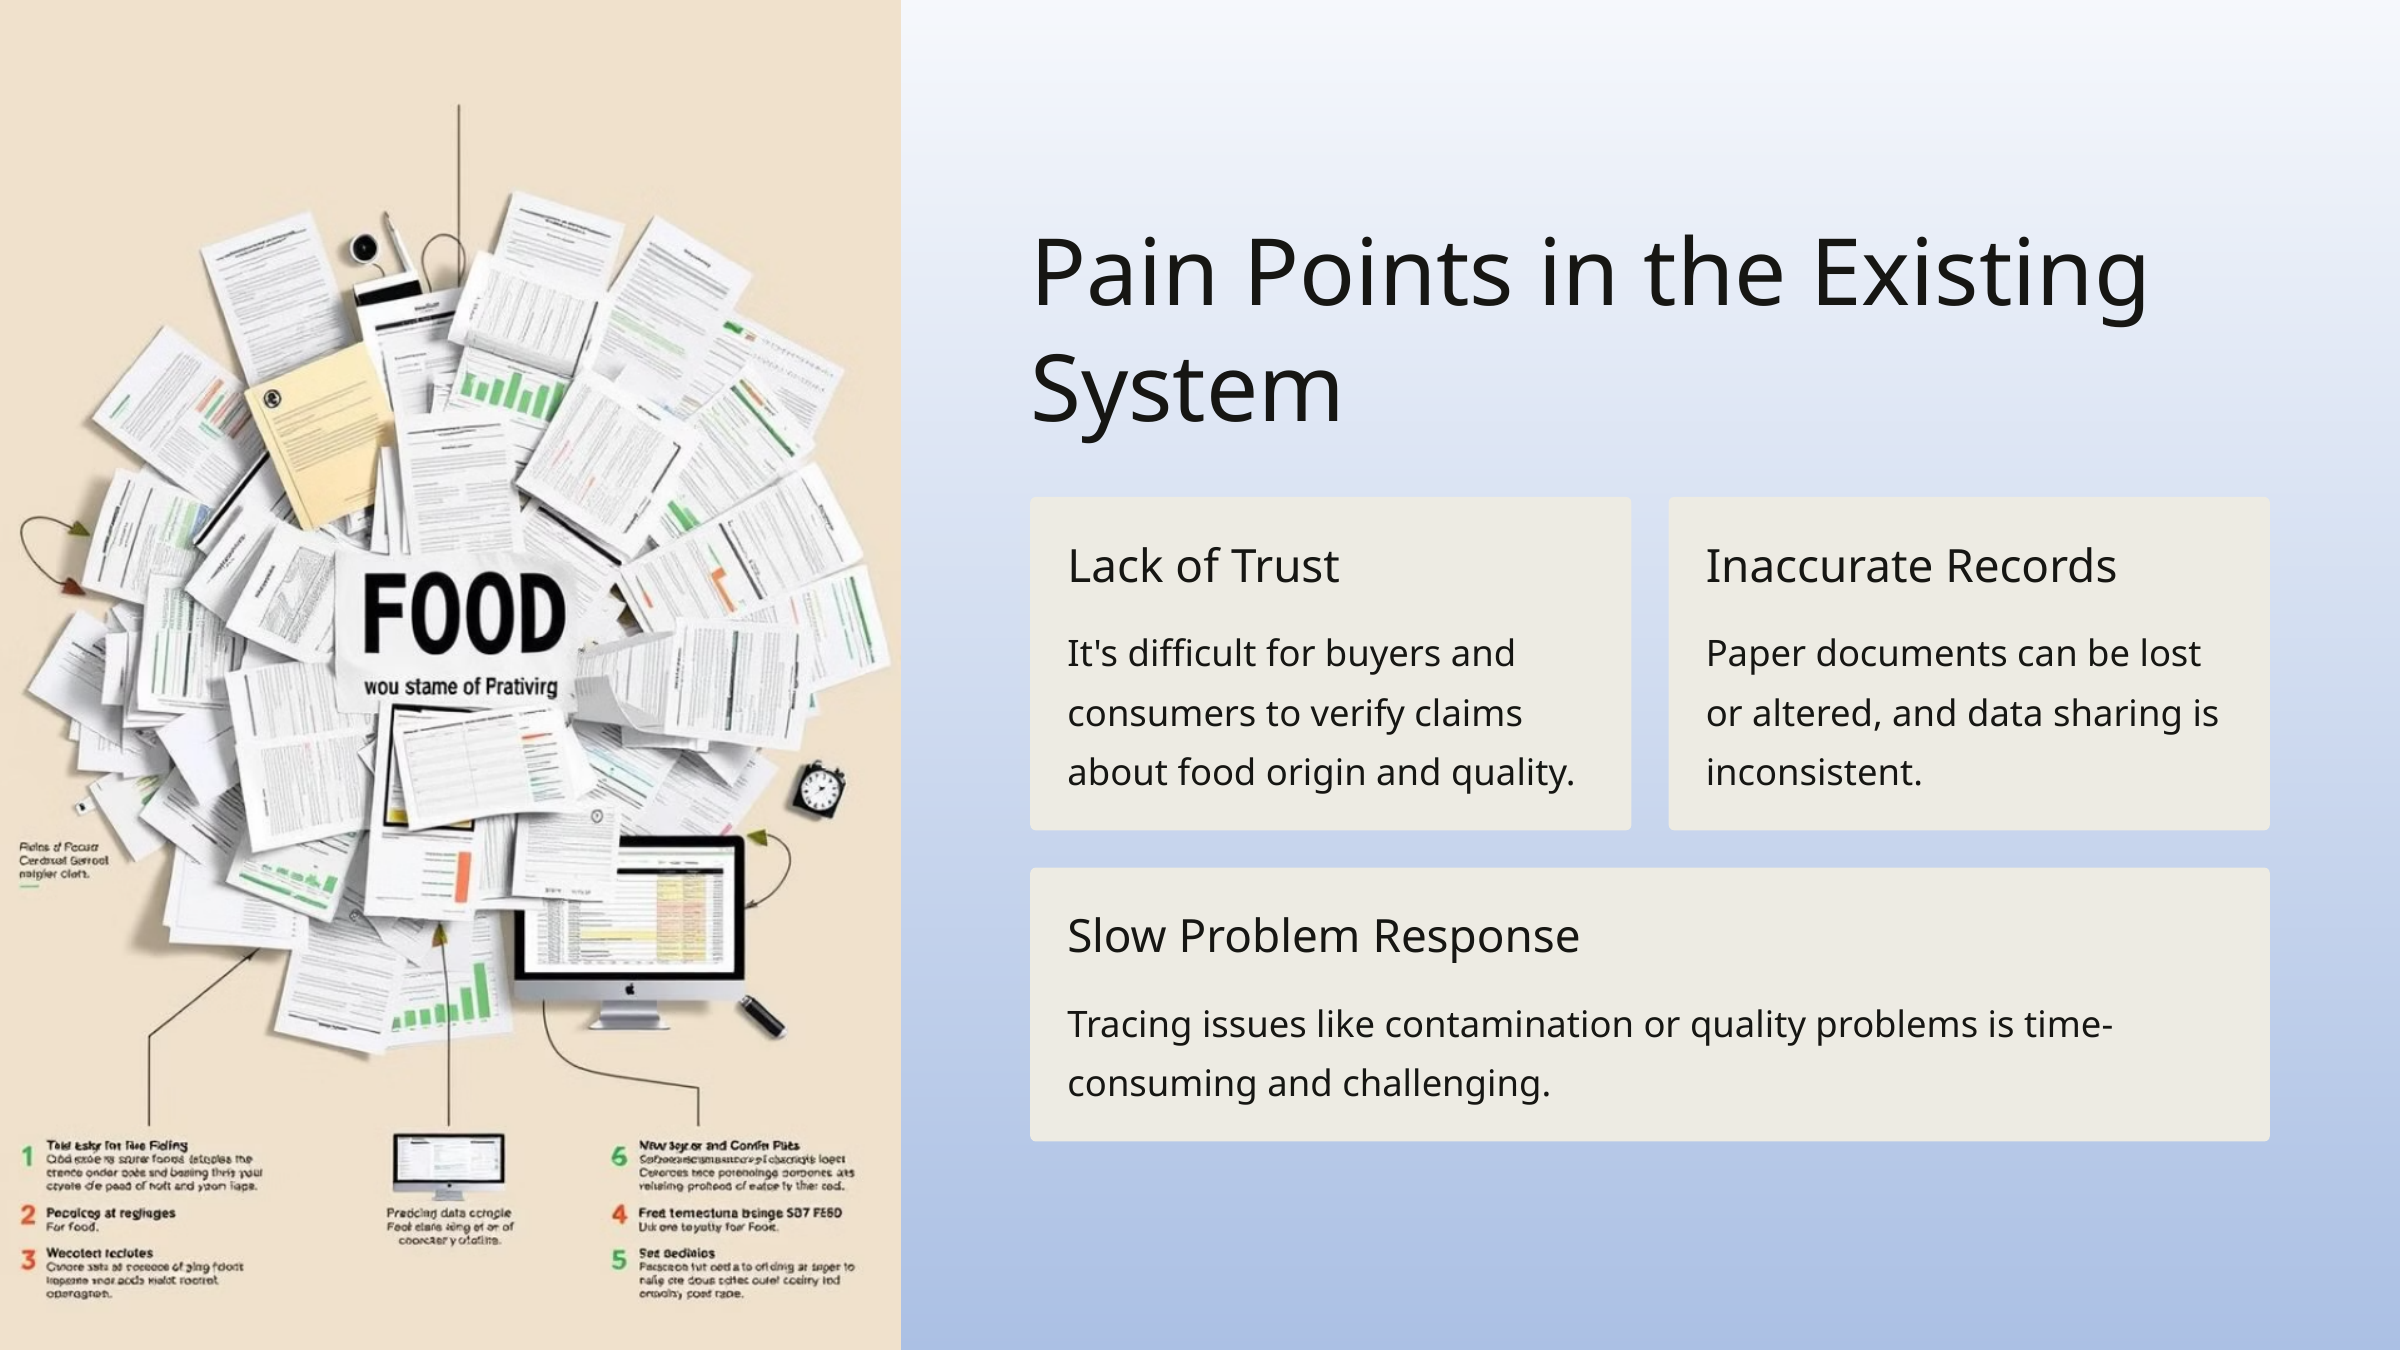

Pain Points in the Existing System
Lack of Trust
Inaccurate Records
It's difficult for buyers and consumers to verify claims about food origin and quality.
Paper documents can be lost or altered, and data sharing is inconsistent.
Slow Problem Response
Tracing issues like contamination or quality problems is time-consuming and challenging.